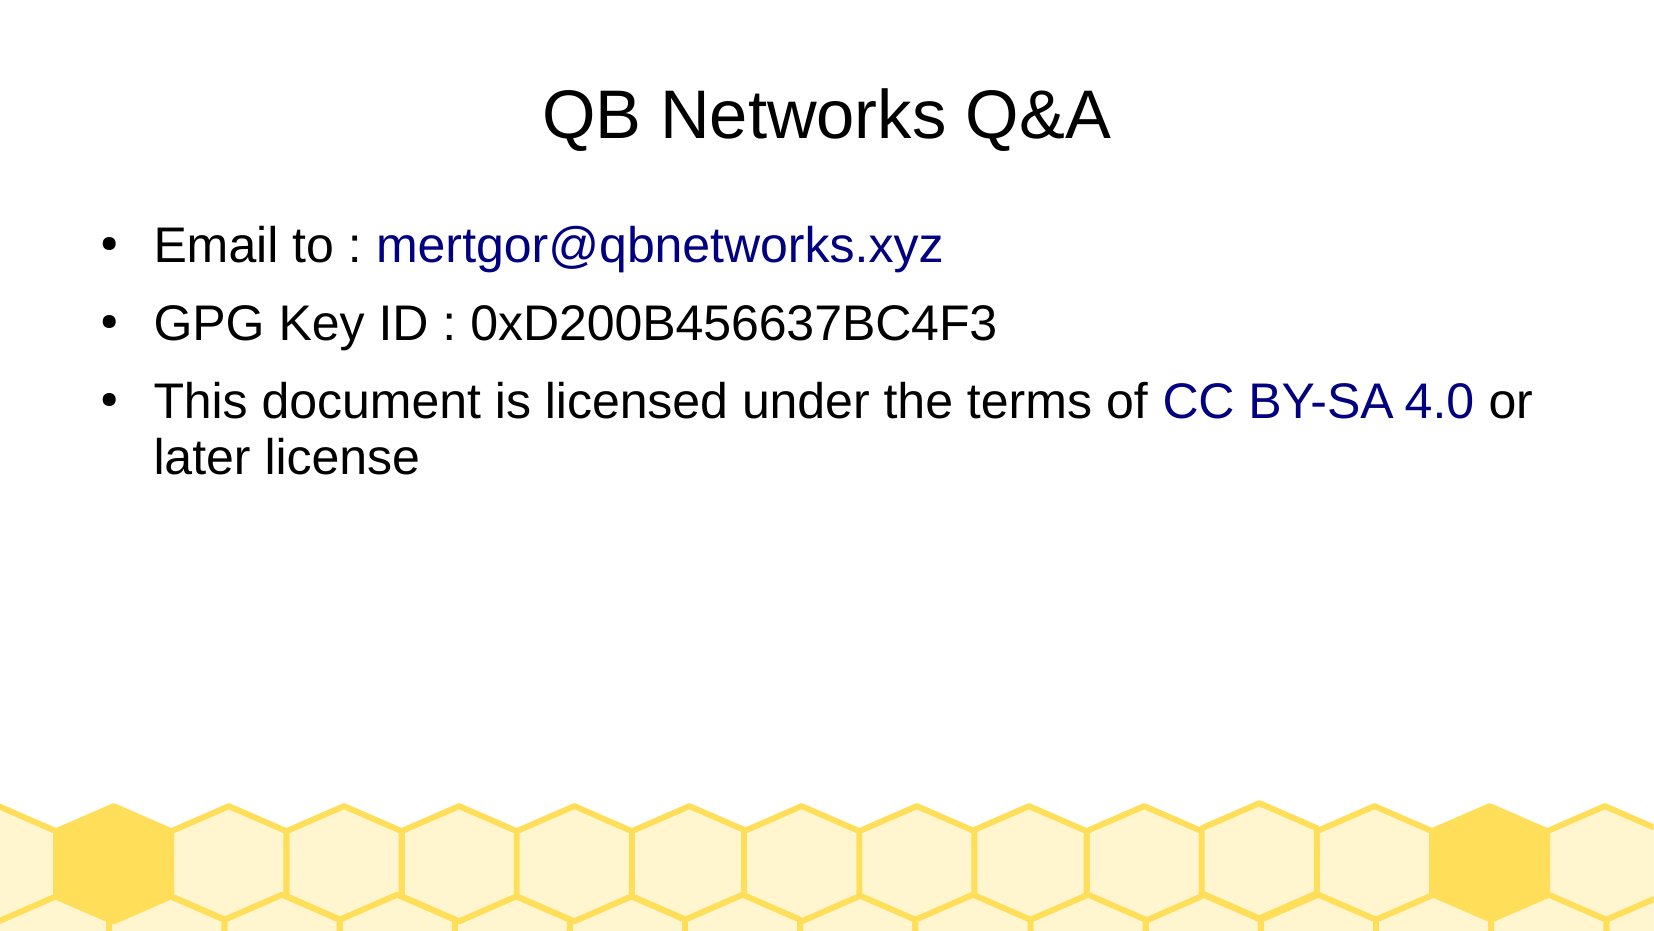

# QB Networks Q&A
Email to : mertgor@qbnetworks.xyz
GPG Key ID : 0xD200B456637BC4F3
This document is licensed under the terms of CC BY-SA 4.0 or later license